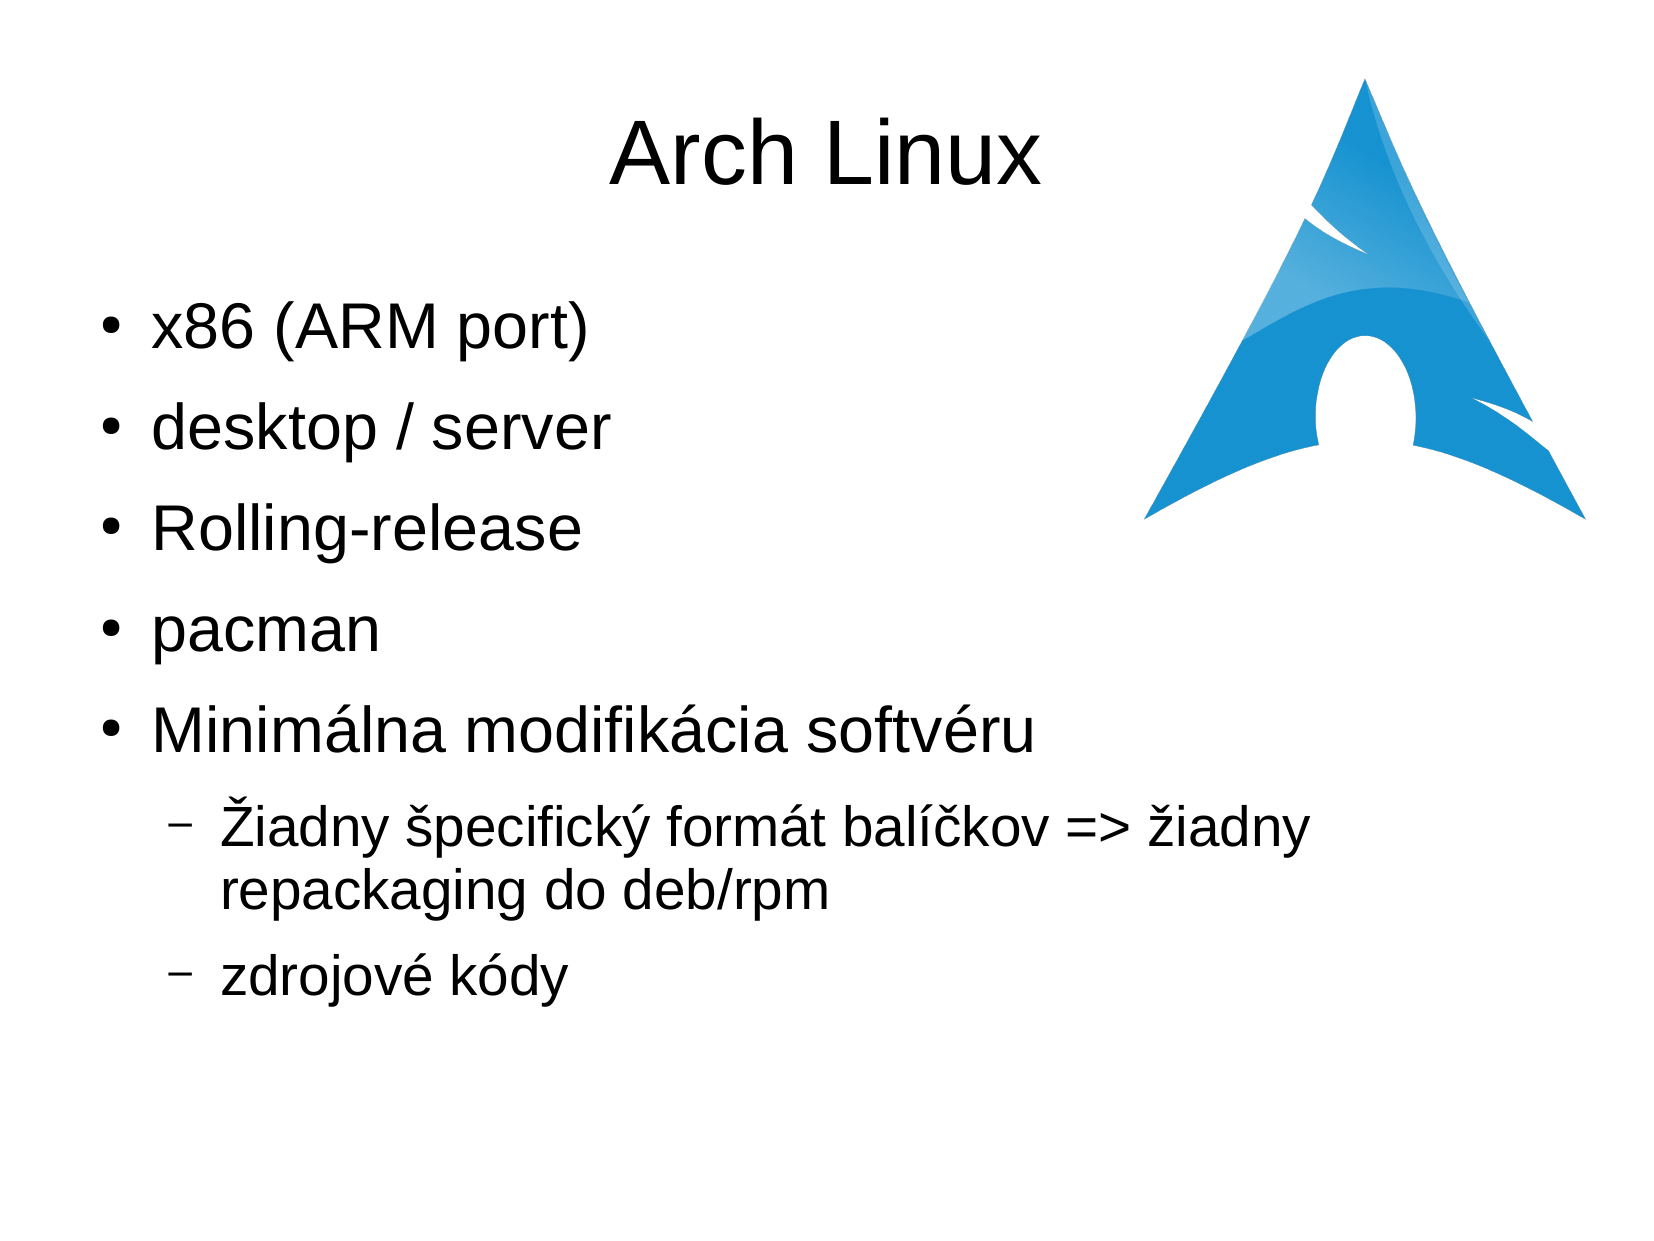

# Arch Linux
x86 (ARM port)
desktop / server
Rolling-release
pacman
Minimálna modifikácia softvéru
Žiadny špecifický formát balíčkov => žiadny repackaging do deb/rpm
zdrojové kódy